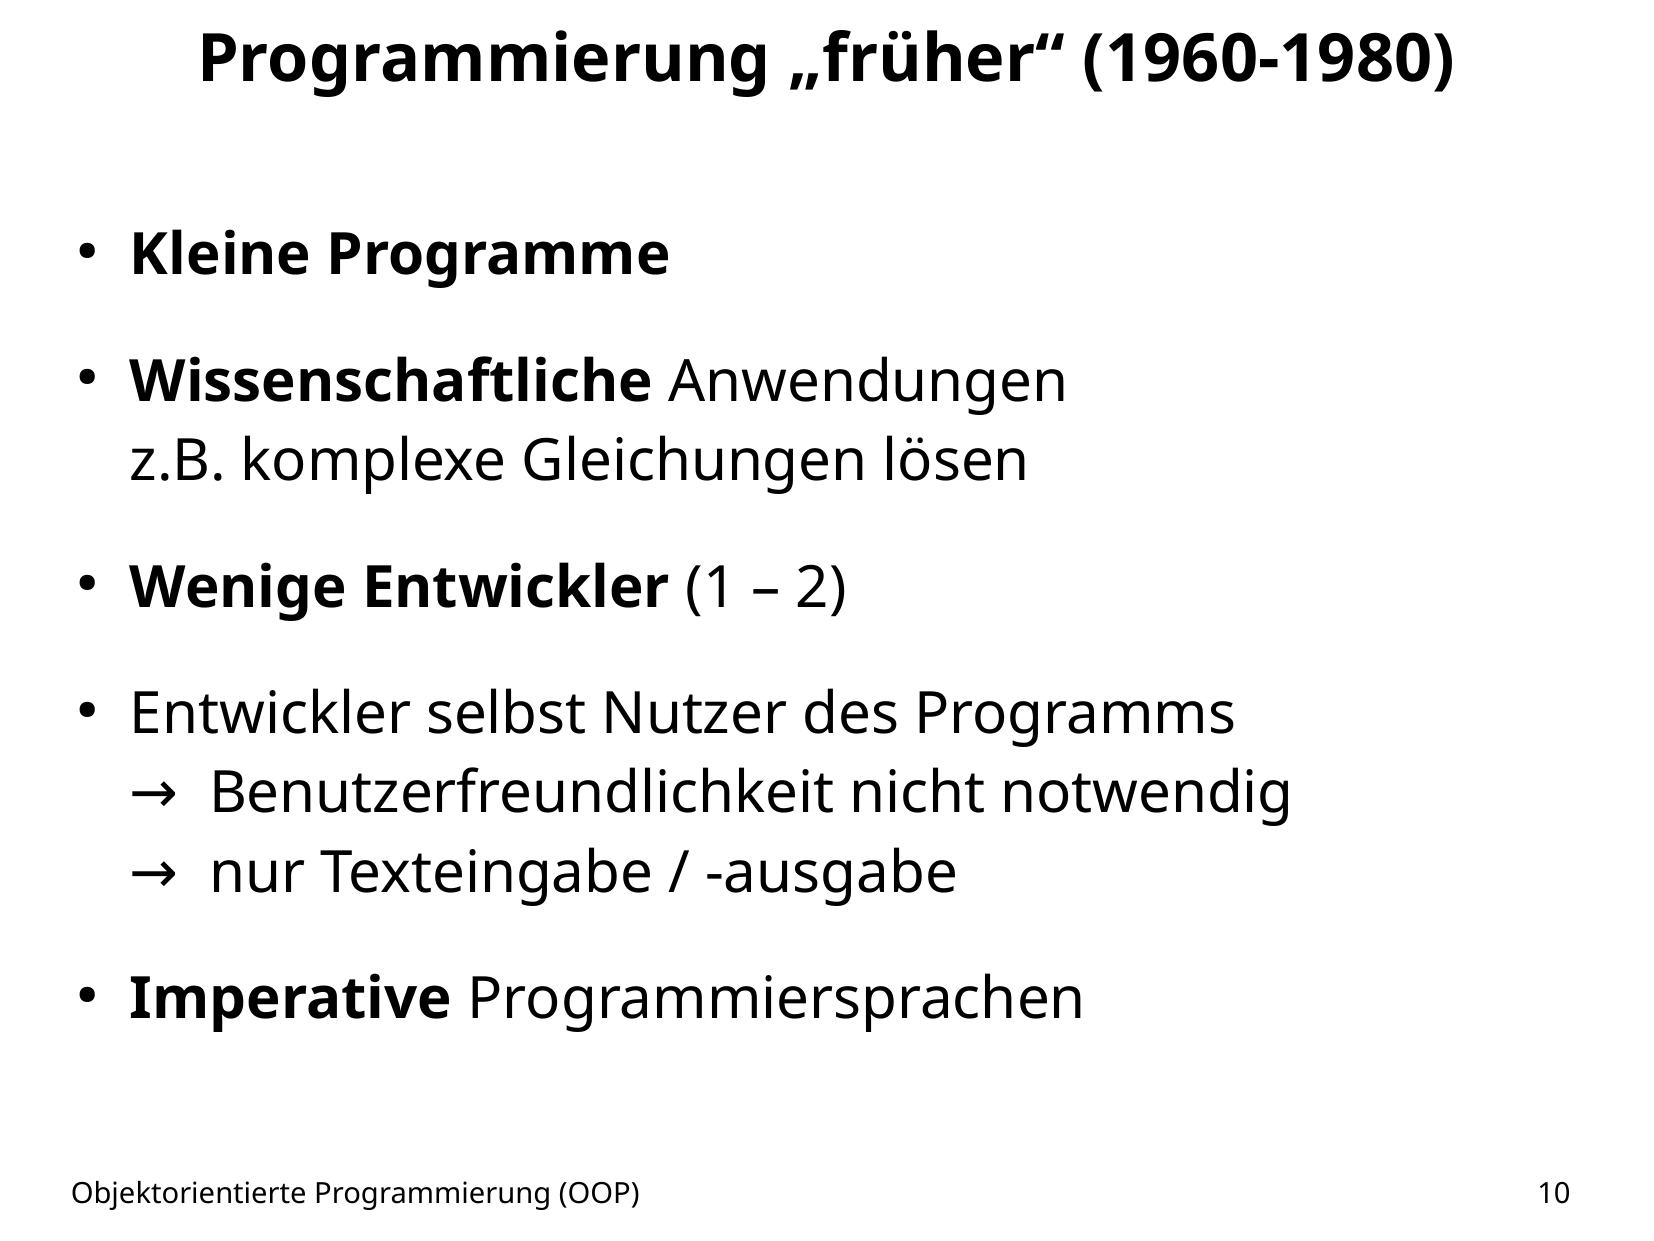

# Programmierung „früher“ (1960-1980)
Kleine Programme
Wissenschaftliche Anwendungen
z.B. komplexe Gleichungen lösen
Wenige Entwickler (1 – 2)
Entwickler selbst Nutzer des Programms
→ Benutzerfreundlichkeit nicht notwendig
→ nur Texteingabe / -ausgabe
Imperative Programmiersprachen
Objektorientierte Programmierung (OOP)
10